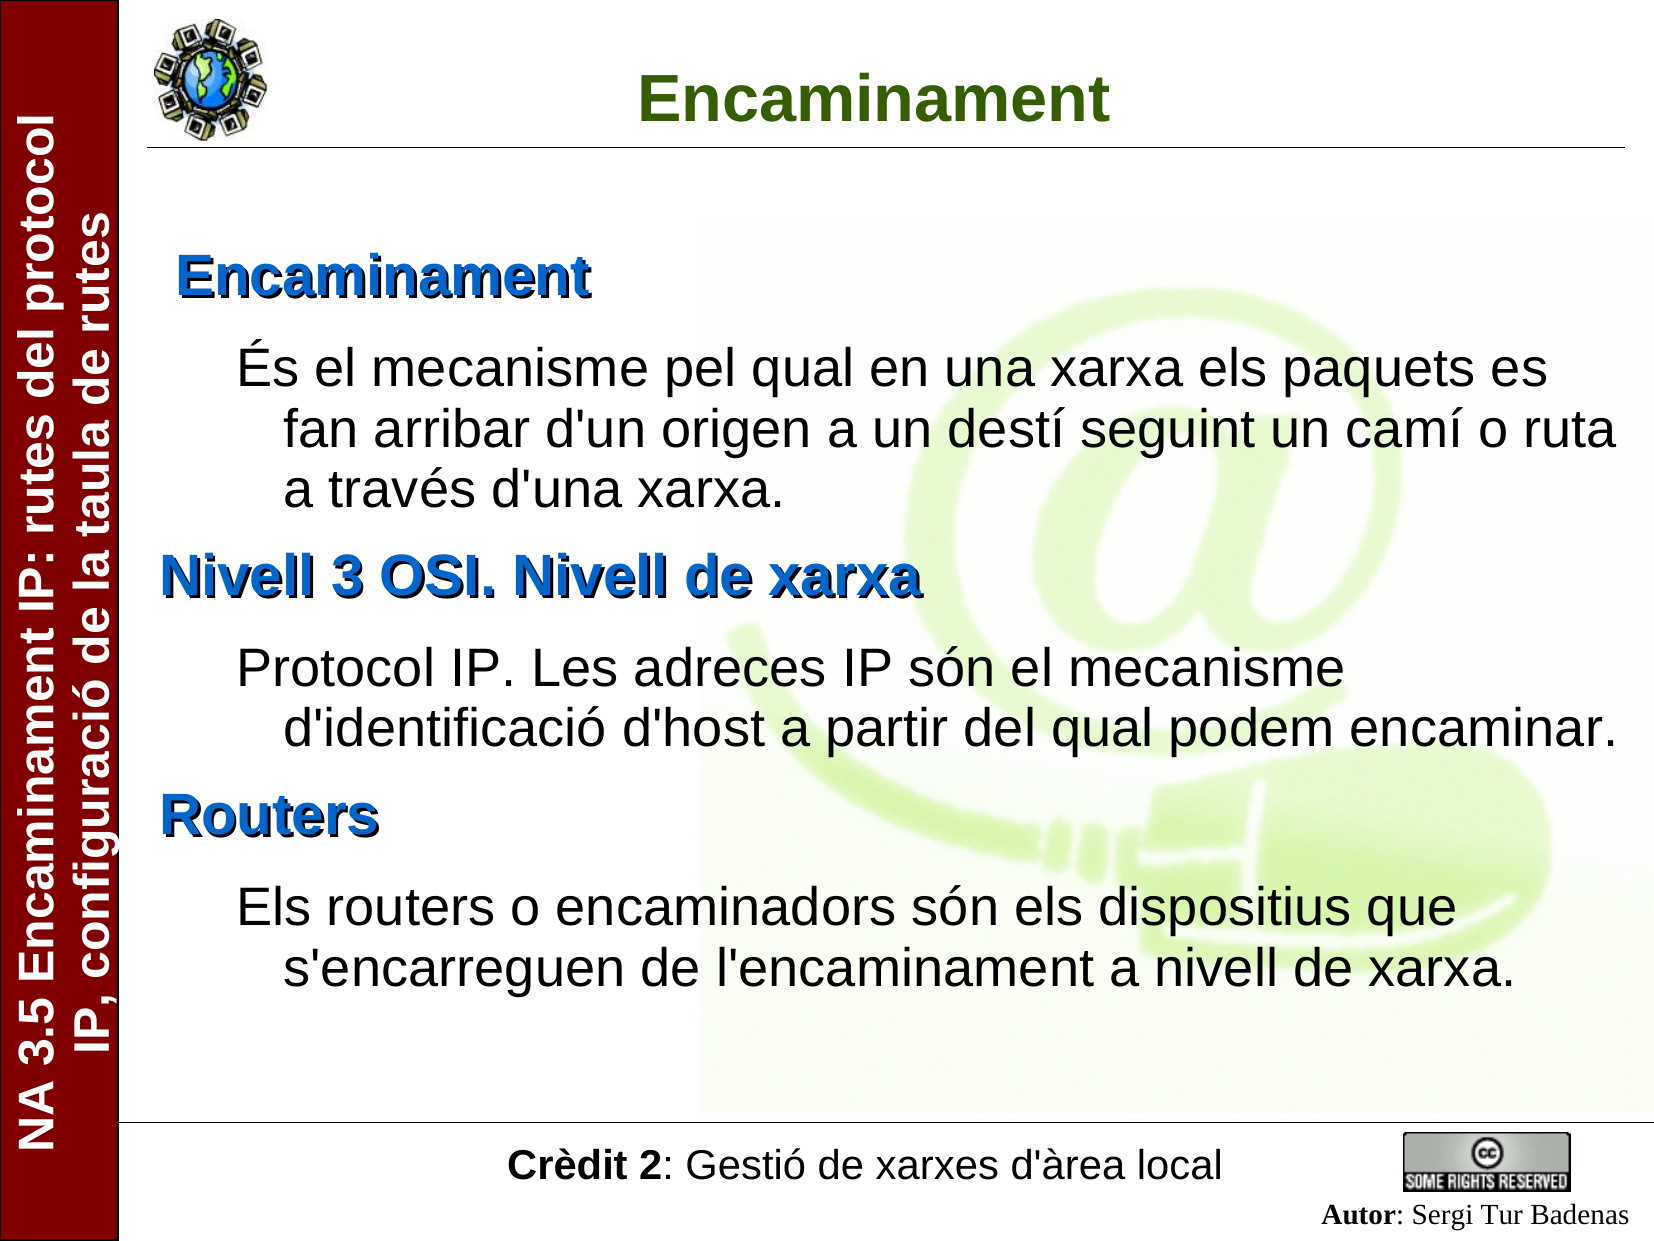

# Encaminament
 Encaminament
És el mecanisme pel qual en una xarxa els paquets es fan arribar d'un origen a un destí seguint un camí o ruta a través d'una xarxa.
Nivell 3 OSI. Nivell de xarxa
Protocol IP. Les adreces IP són el mecanisme d'identificació d'host a partir del qual podem encaminar.
Routers
Els routers o encaminadors són els dispositius que s'encarreguen de l'encaminament a nivell de xarxa.